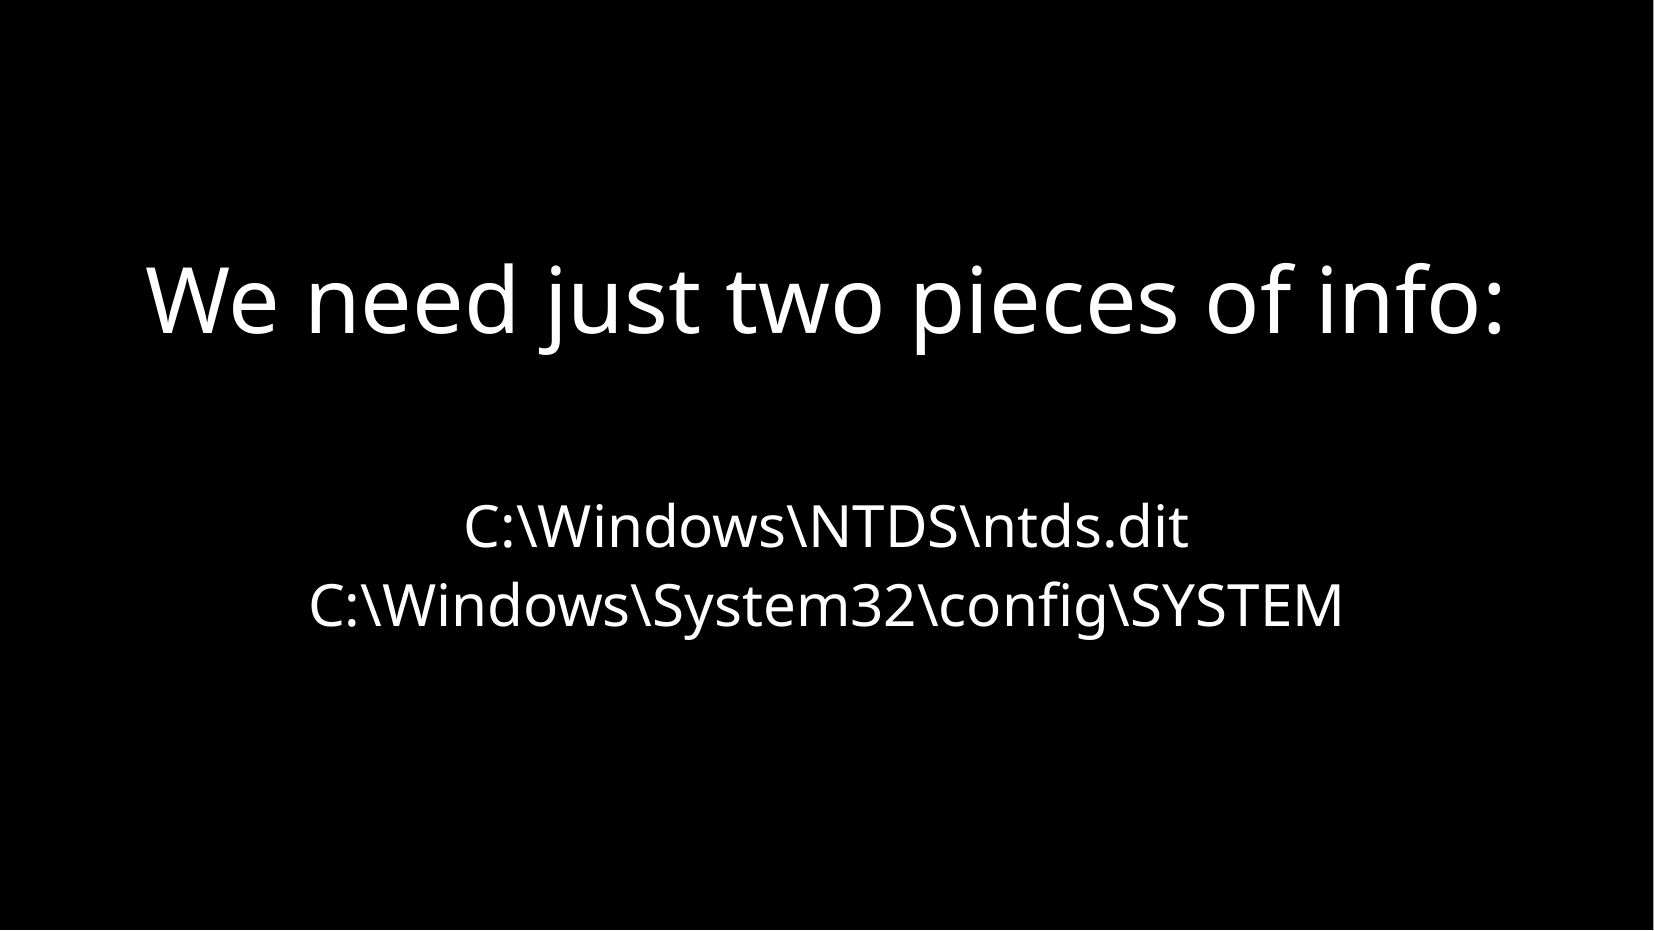

# We need just two pieces of info: C:\Windows\NTDS\ntds.dit C:\Windows\System32\config\SYSTEM